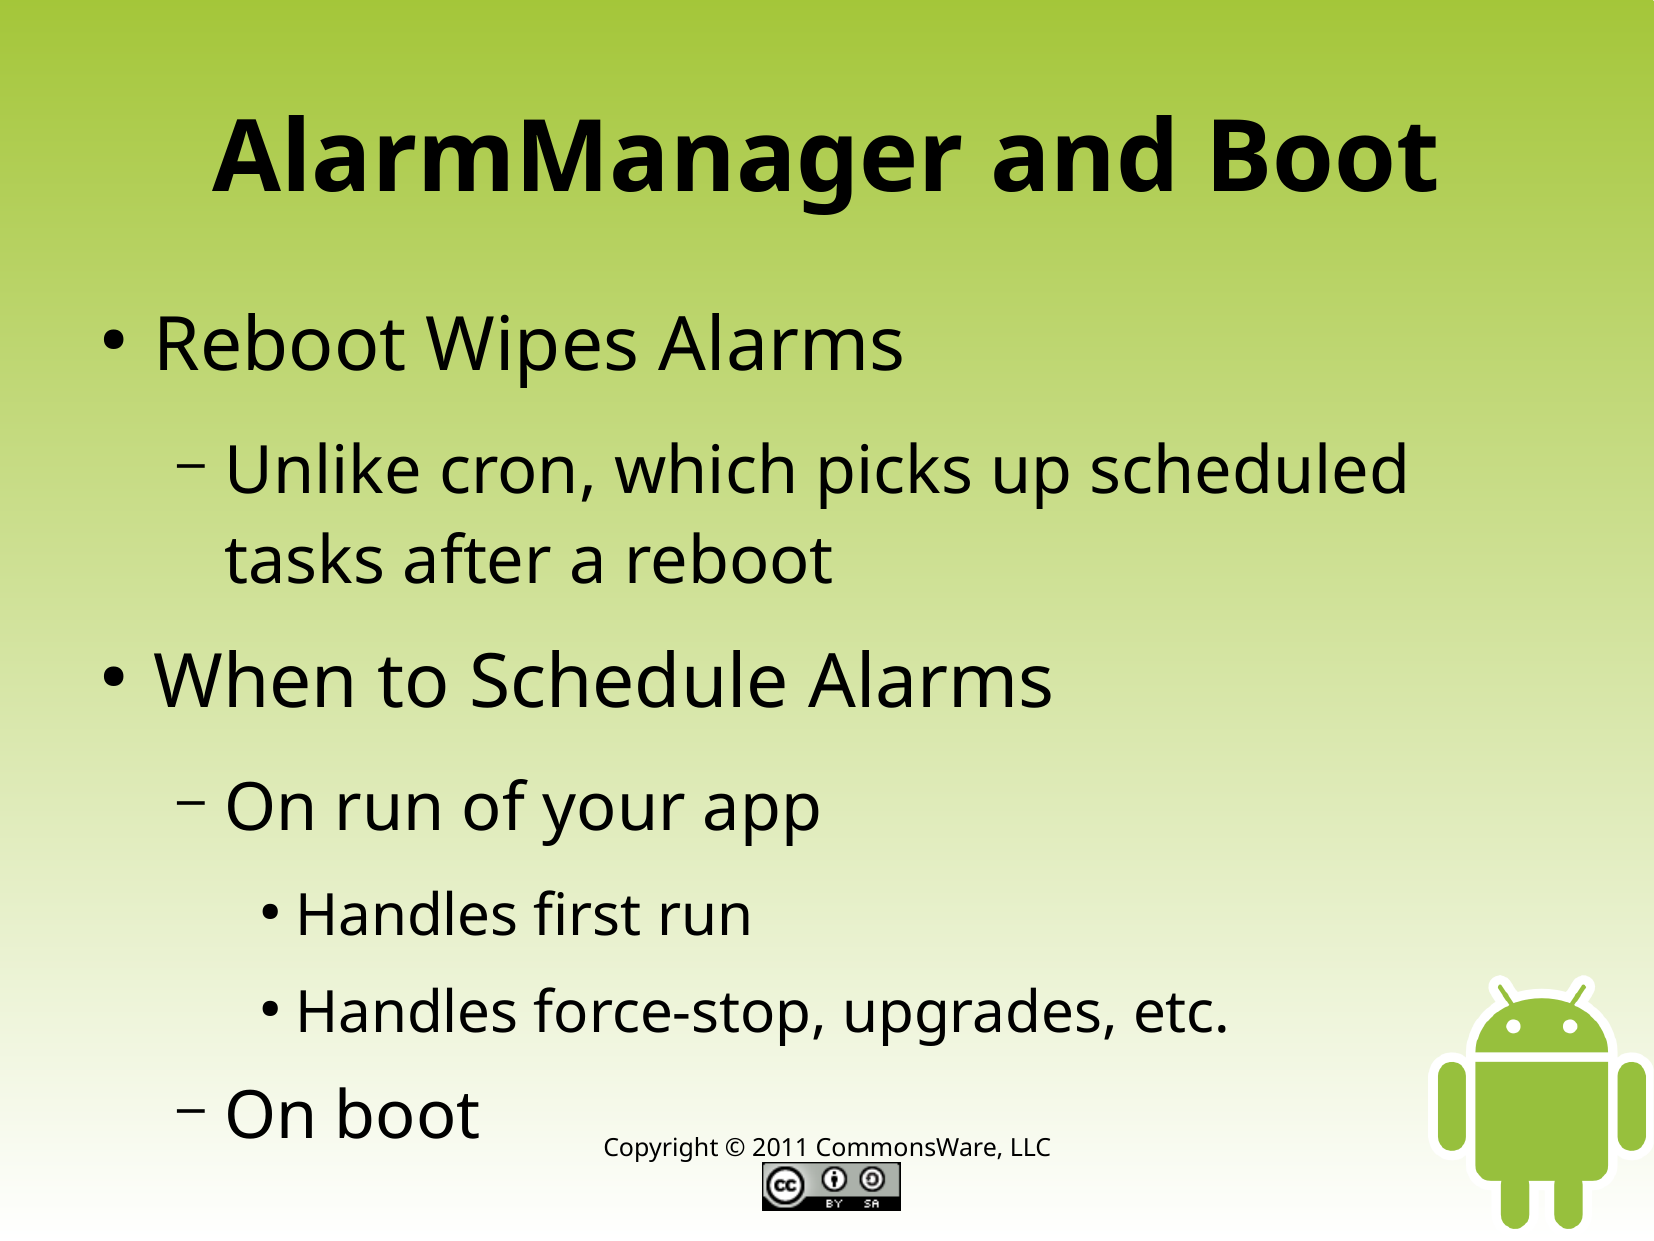

# AlarmManager and Boot
Reboot Wipes Alarms
Unlike cron, which picks up scheduled tasks after a reboot
When to Schedule Alarms
On run of your app
Handles first run
Handles force-stop, upgrades, etc.
On boot